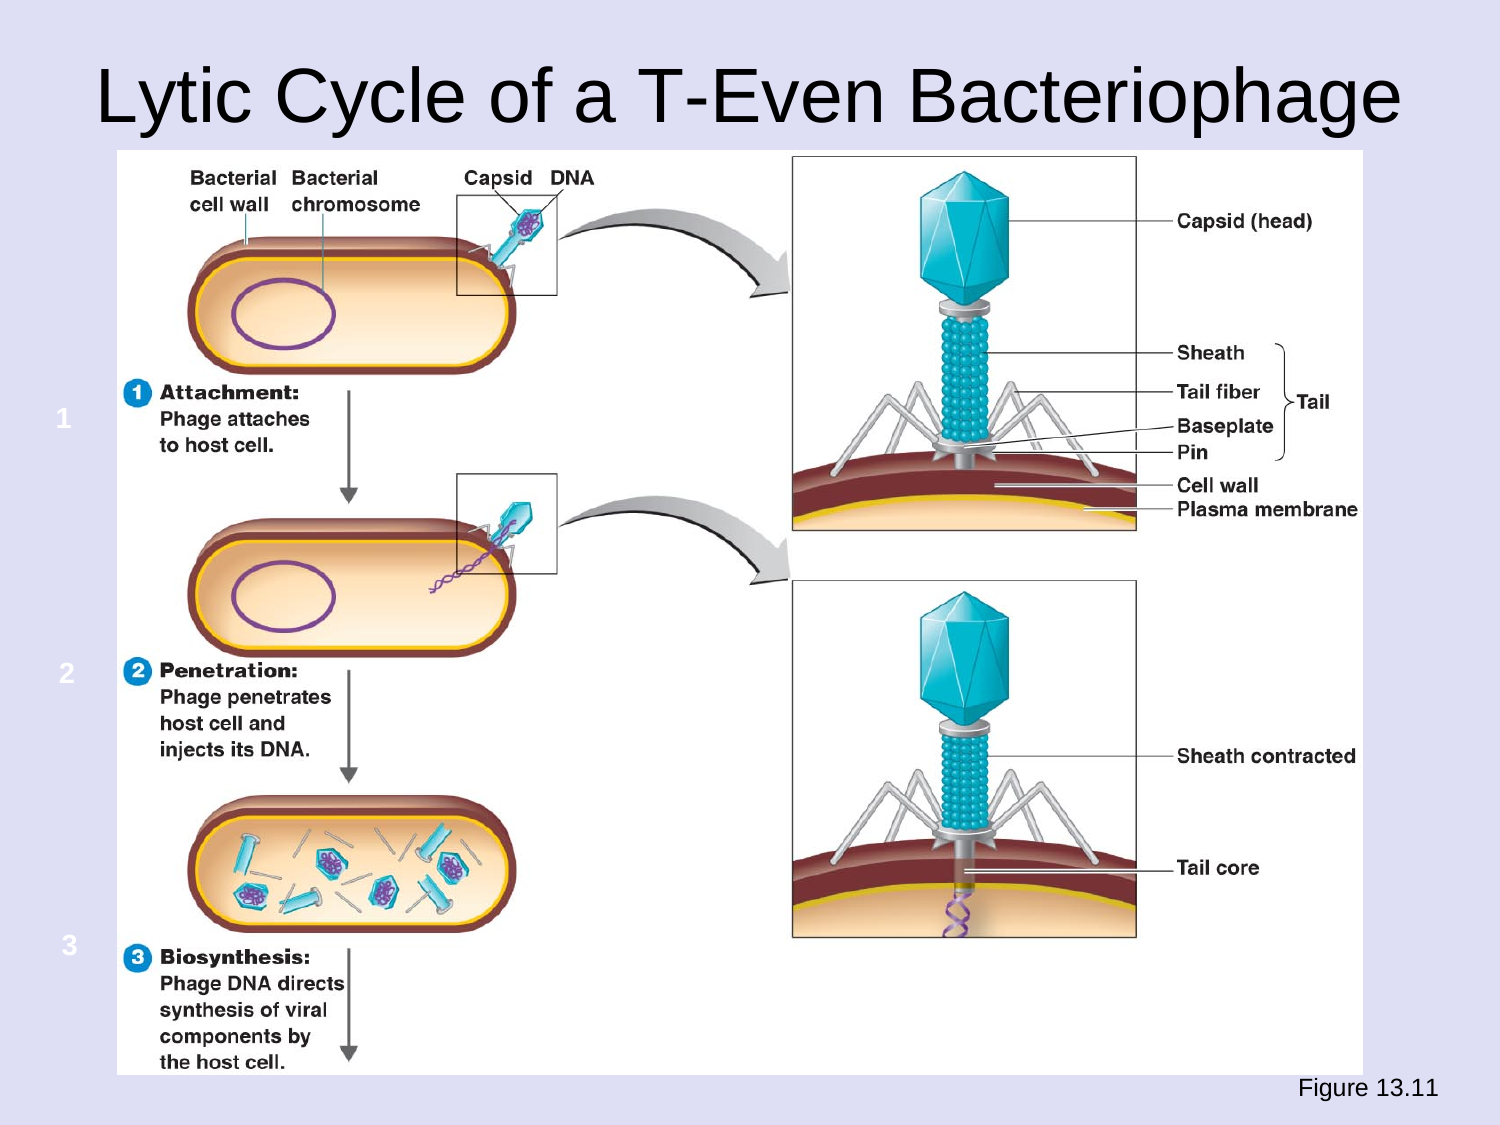

# Lytic Cycle of a T-Even Bacteriophage
1
2
3
Figure 13.11